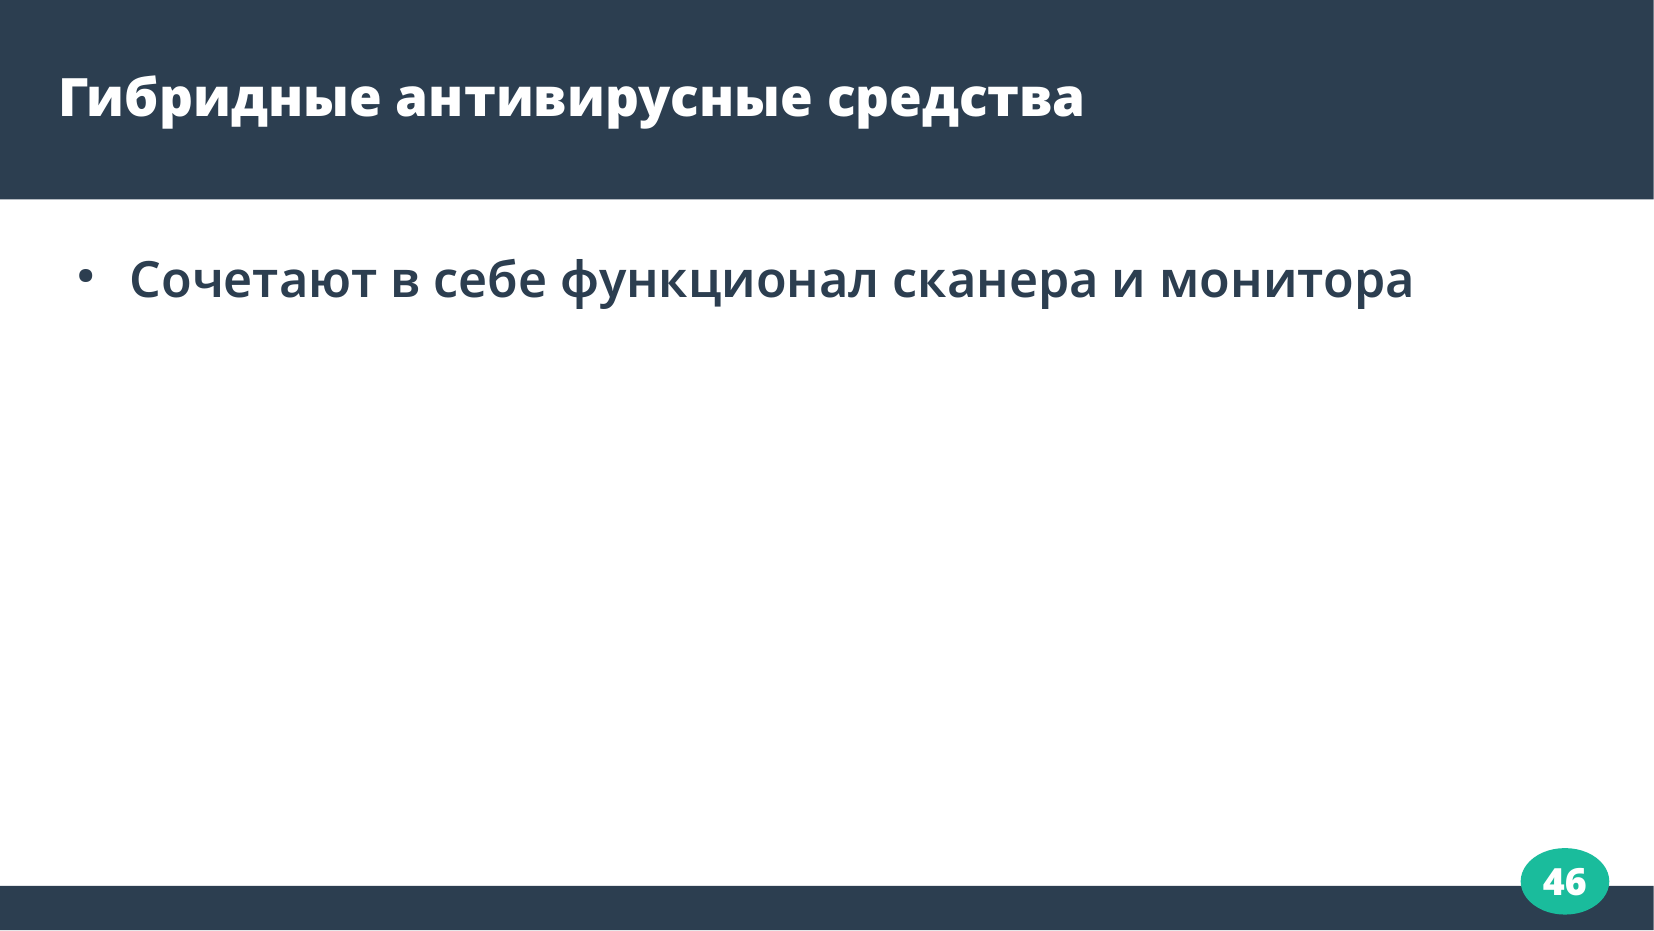

# Гибридные антивирусные средства
Сочетают в себе функционал сканера и монитора
46